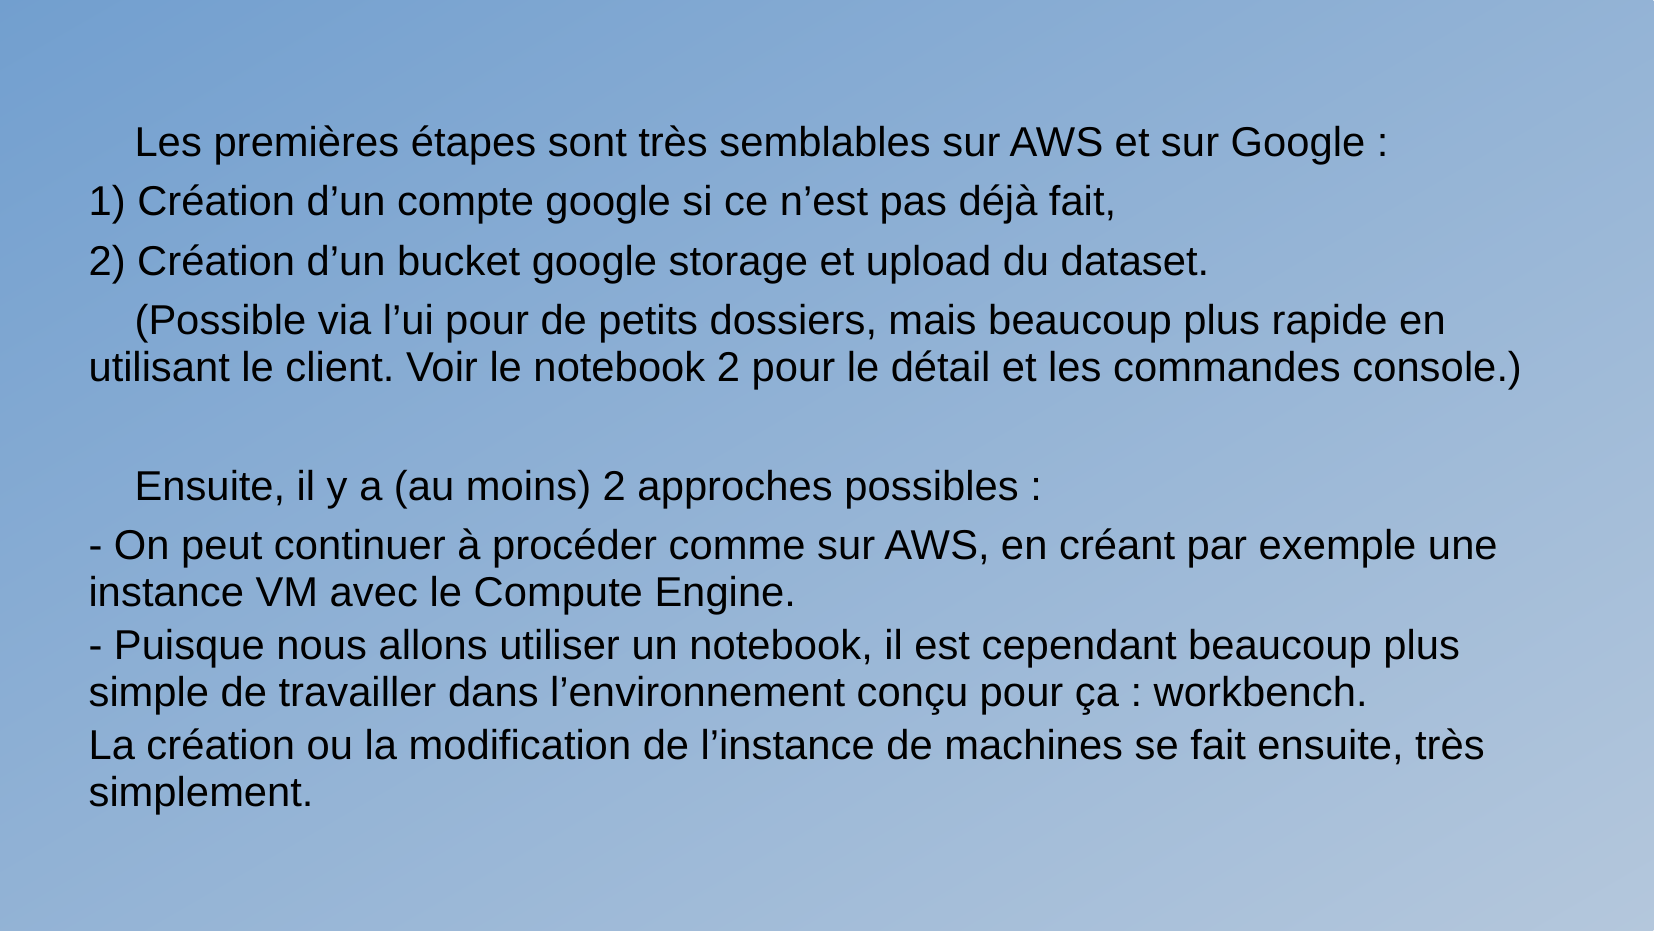

# Les premières étapes sont très semblables sur AWS et sur Google :
1) Création d’un compte google si ce n’est pas déjà fait,
2) Création d’un bucket google storage et upload du dataset.
 (Possible via l’ui pour de petits dossiers, mais beaucoup plus rapide en utilisant le client. Voir le notebook 2 pour le détail et les commandes console.)
 Ensuite, il y a (au moins) 2 approches possibles :
- On peut continuer à procéder comme sur AWS, en créant par exemple une instance VM avec le Compute Engine.
- Puisque nous allons utiliser un notebook, il est cependant beaucoup plus simple de travailler dans l’environnement conçu pour ça : workbench.
La création ou la modification de l’instance de machines se fait ensuite, très simplement.